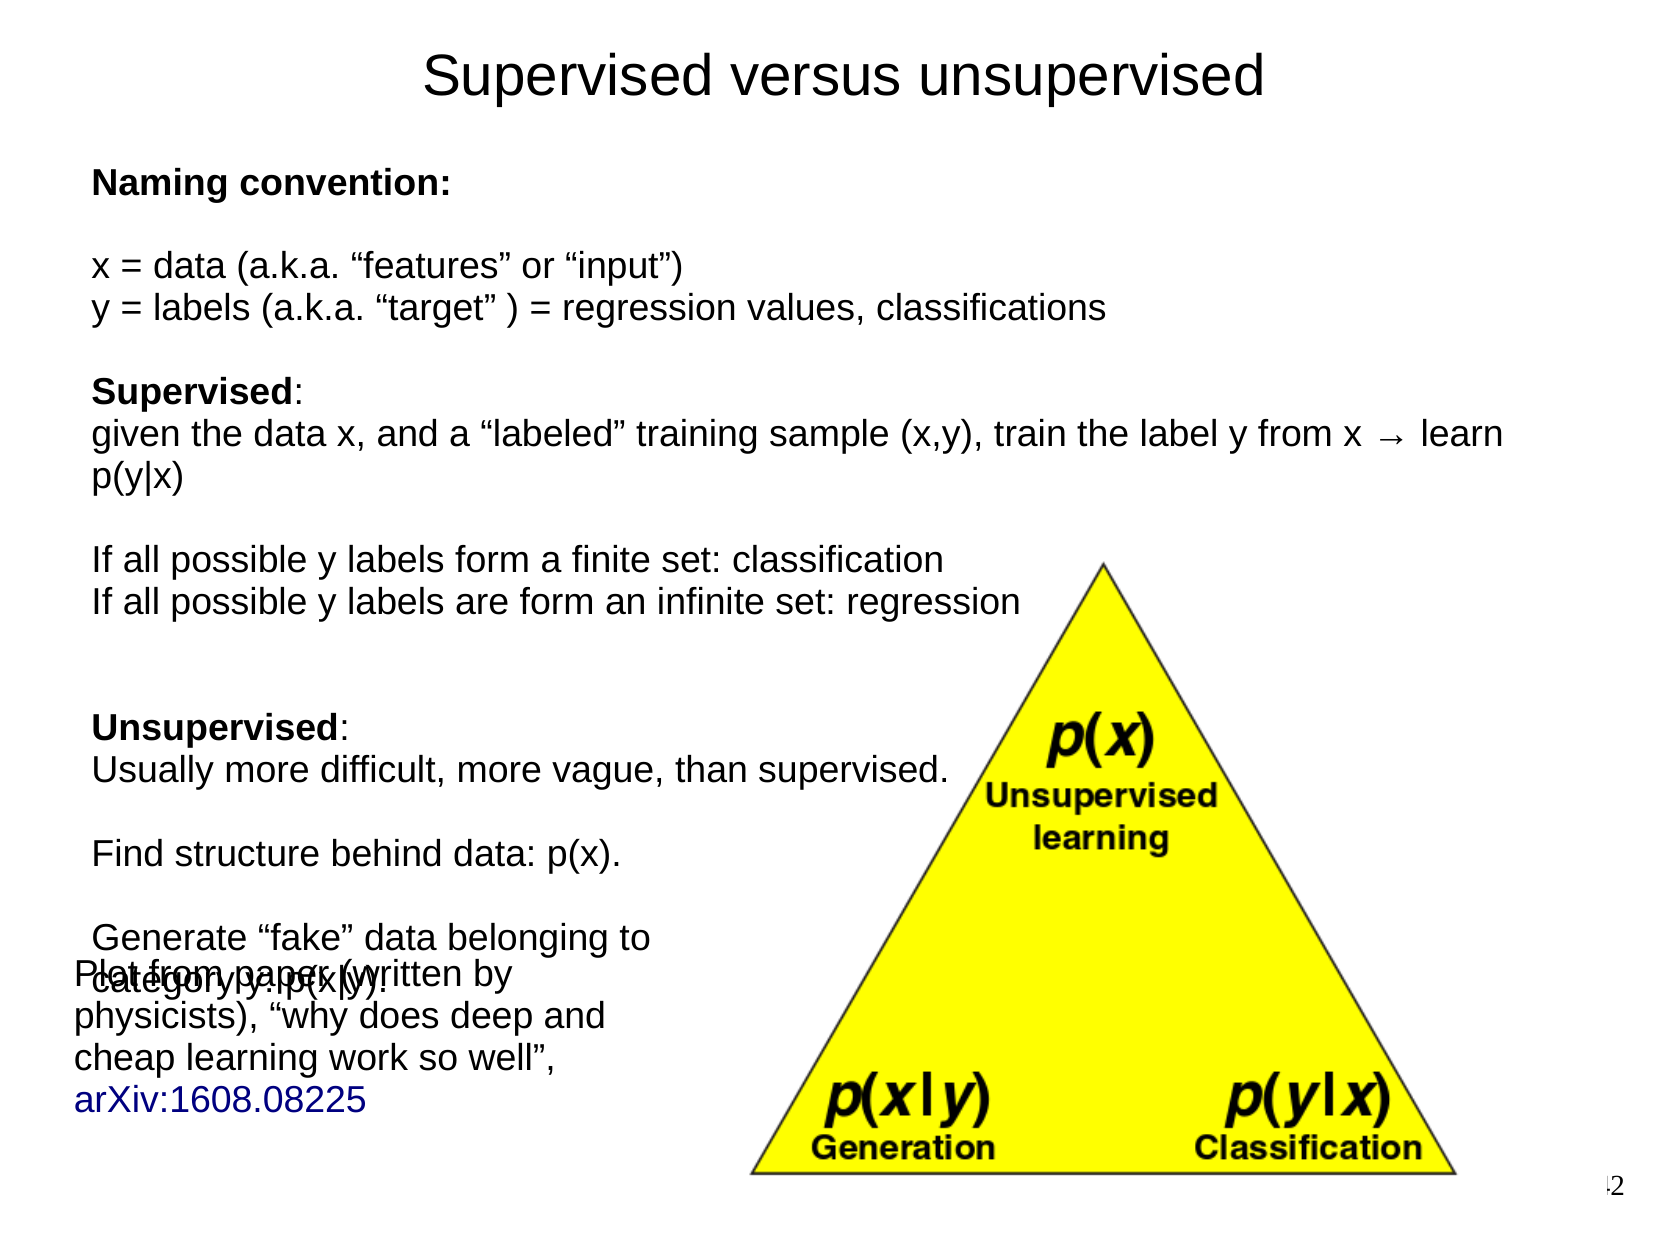

Supervised versus unsupervised
Naming convention:
x = data (a.k.a. “features” or “input”)
y = labels (a.k.a. “target” ) = regression values, classifications
Supervised:
given the data x, and a “labeled” training sample (x,y), train the label y from x → learn p(y|x)
If all possible y labels form a finite set: classification
If all possible y labels are form an infinite set: regression
Unsupervised:
Usually more difficult, more vague, than supervised.
Find structure behind data: p(x).
Generate “fake” data belonging to
category y: p(x|y).
Plot from paper (written by physicists), “why does deep and
cheap learning work so well”,
arXiv:1608.08225
42